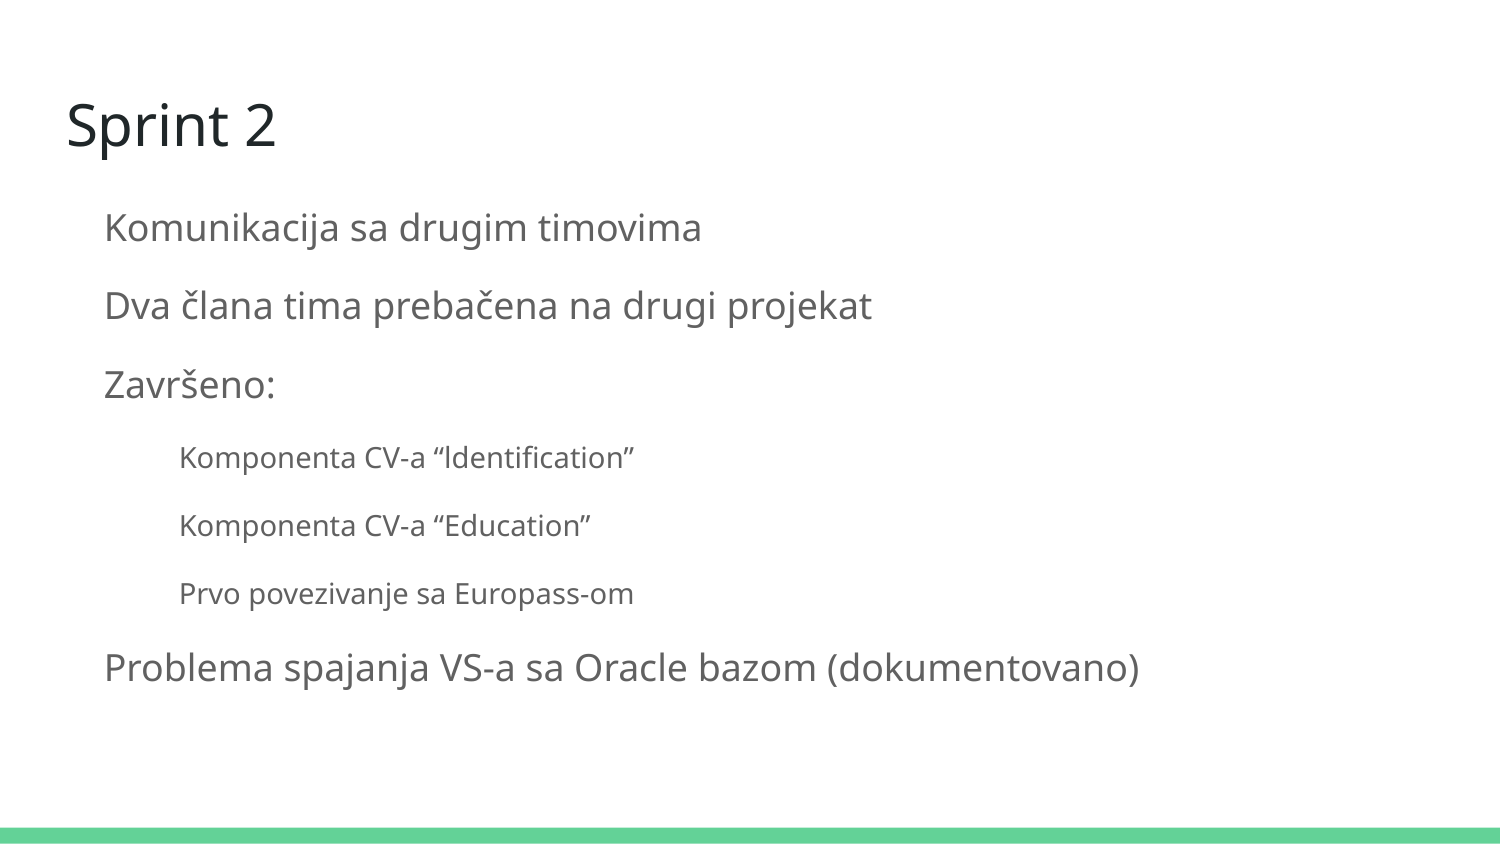

# Sprint 2
Komunikacija sa drugim timovima
Dva člana tima prebačena na drugi projekat
Završeno:
Komponenta CV-a “ldentification”
Komponenta CV-a “Education”
Prvo povezivanje sa Europass-om
Problema spajanja VS-a sa Oracle bazom (dokumentovano)